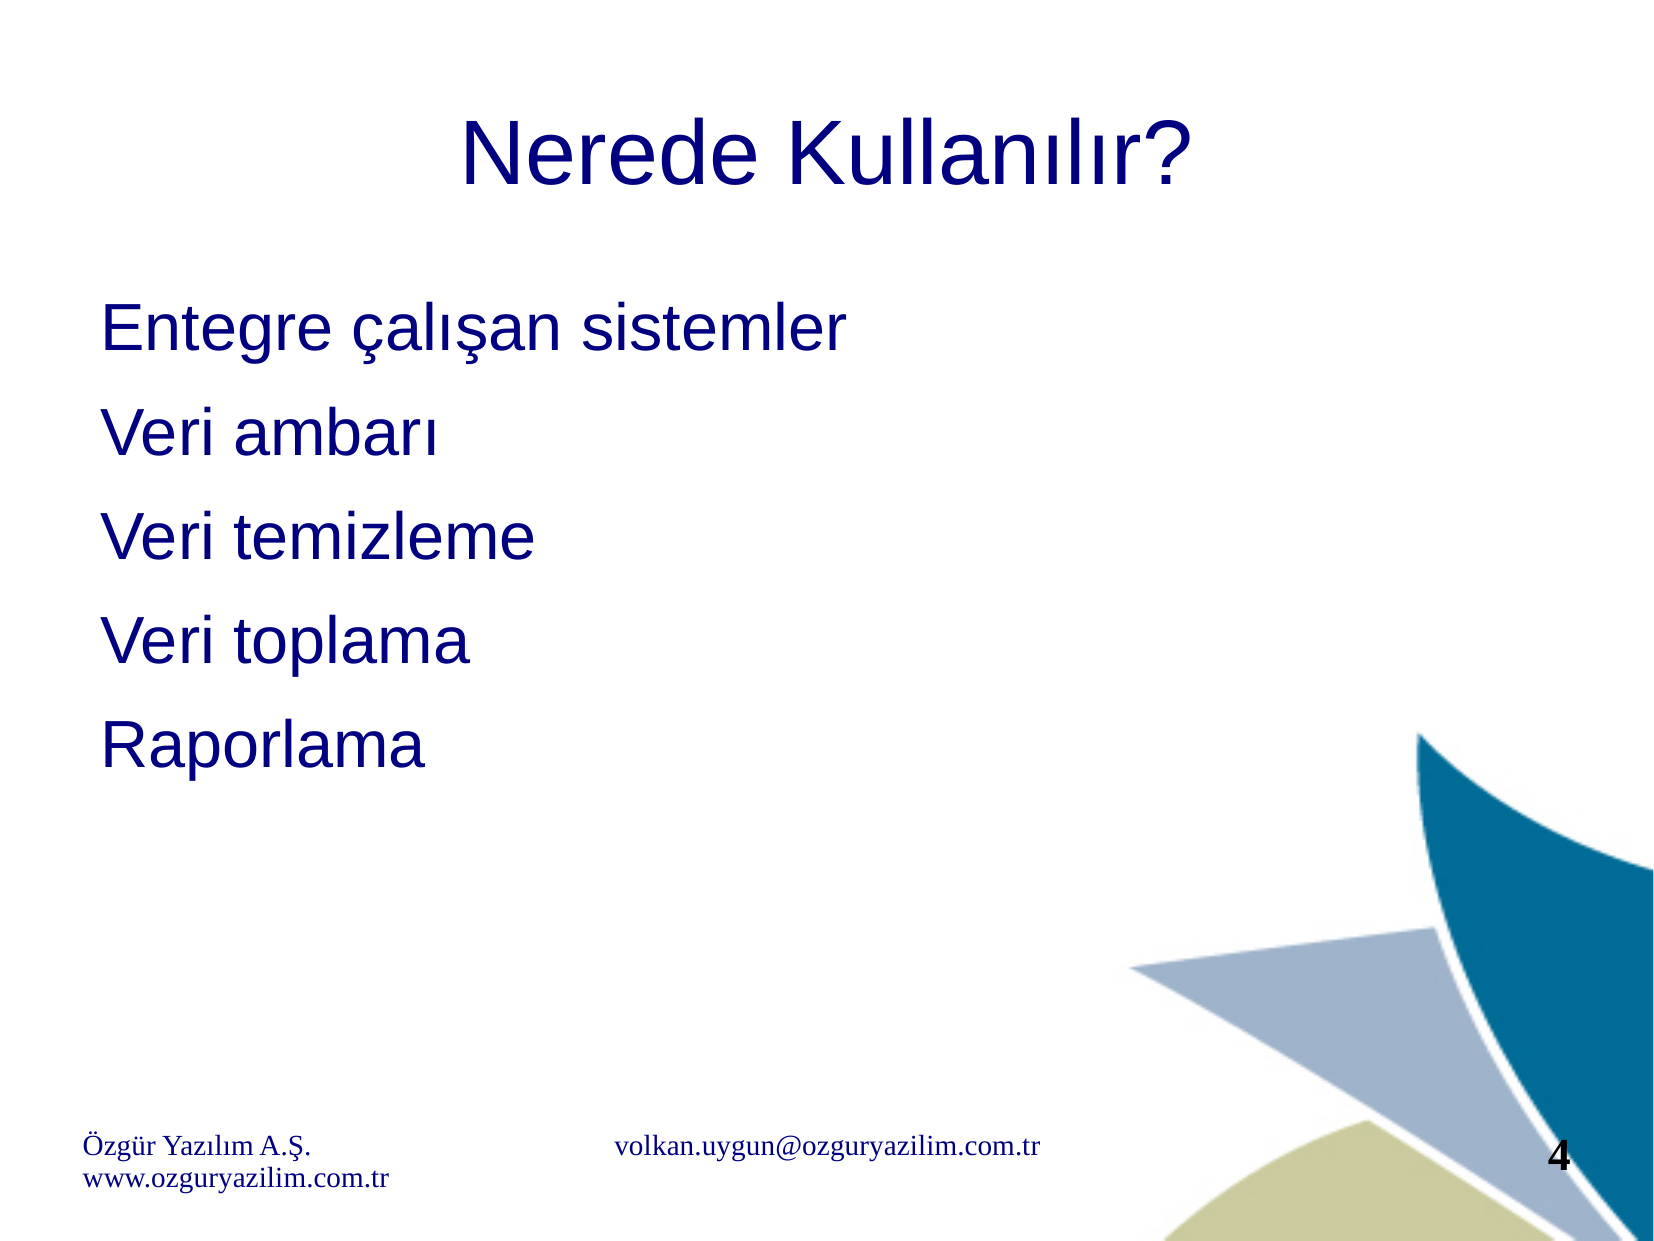

# Nerede Kullanılır?
Entegre çalışan sistemler
Veri ambarı
Veri temizleme
Veri toplama
Raporlama
4